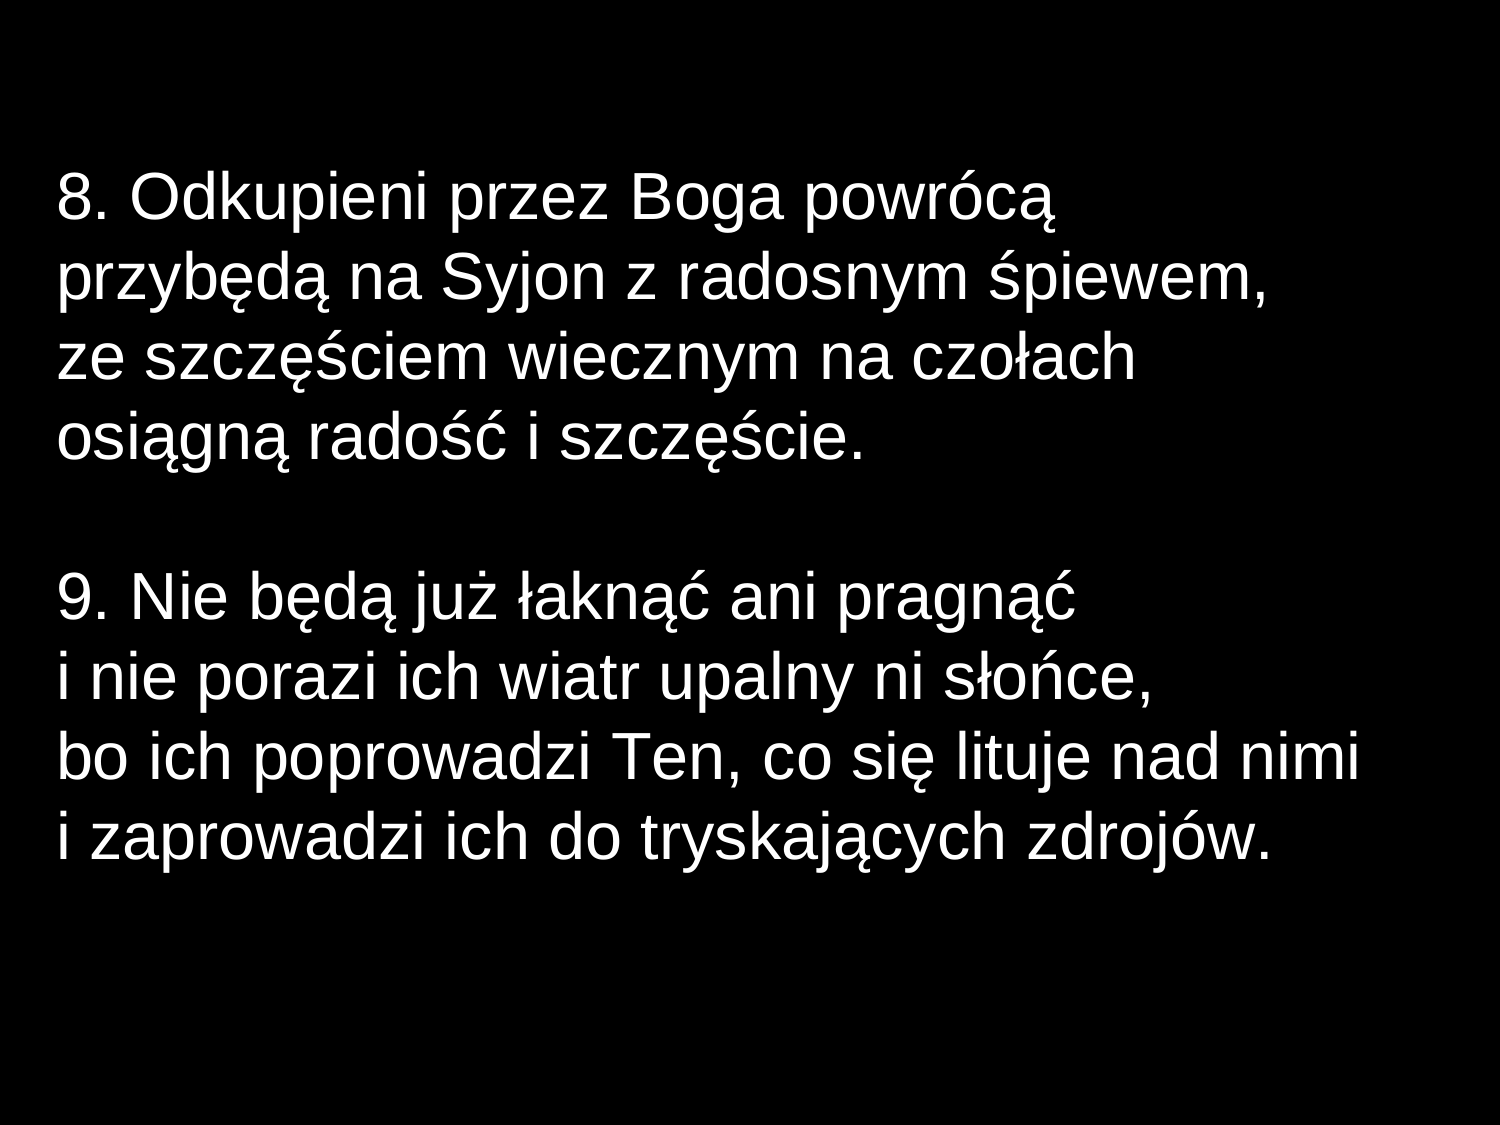

8. Odkupieni przez Boga powrócą
przybędą na Syjon z radosnym śpiewem,
ze szczęściem wiecznym na czołach
osiągną radość i szczęście.
9. Nie będą już łaknąć ani pragnąć
i nie porazi ich wiatr upalny ni słońce,
bo ich poprowadzi Ten, co się lituje nad nimi
i zaprowadzi ich do tryskających zdrojów.